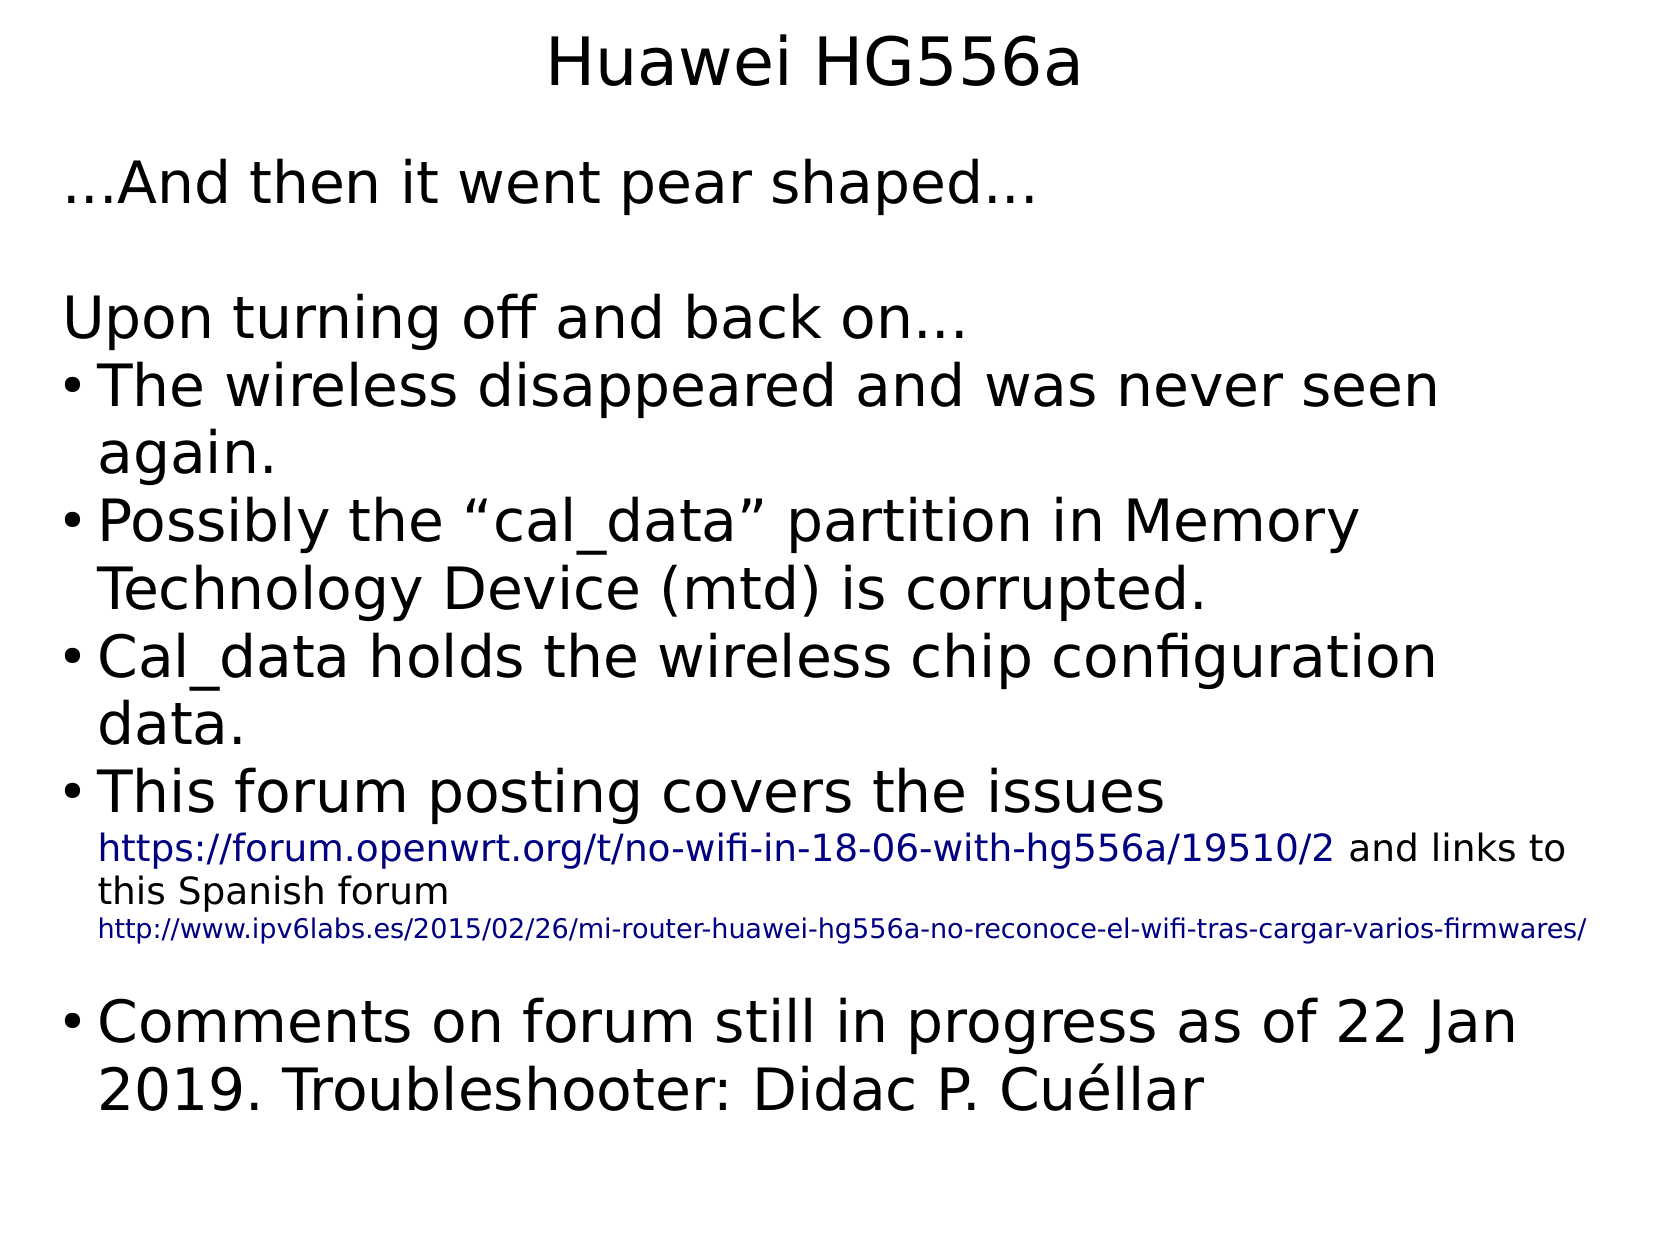

# Huawei HG556a
...And then it went pear shaped...
Upon turning off and back on...
The wireless disappeared and was never seen again.
Possibly the “cal_data” partition in Memory Technology Device (mtd) is corrupted.
Cal_data holds the wireless chip configuration data.
This forum posting covers the issues https://forum.openwrt.org/t/no-wifi-in-18-06-with-hg556a/19510/2 and links to this Spanish forum http://www.ipv6labs.es/2015/02/26/mi-router-huawei-hg556a-no-reconoce-el-wifi-tras-cargar-varios-firmwares/
Comments on forum still in progress as of 22 Jan 2019. Troubleshooter: Didac P. Cuéllar